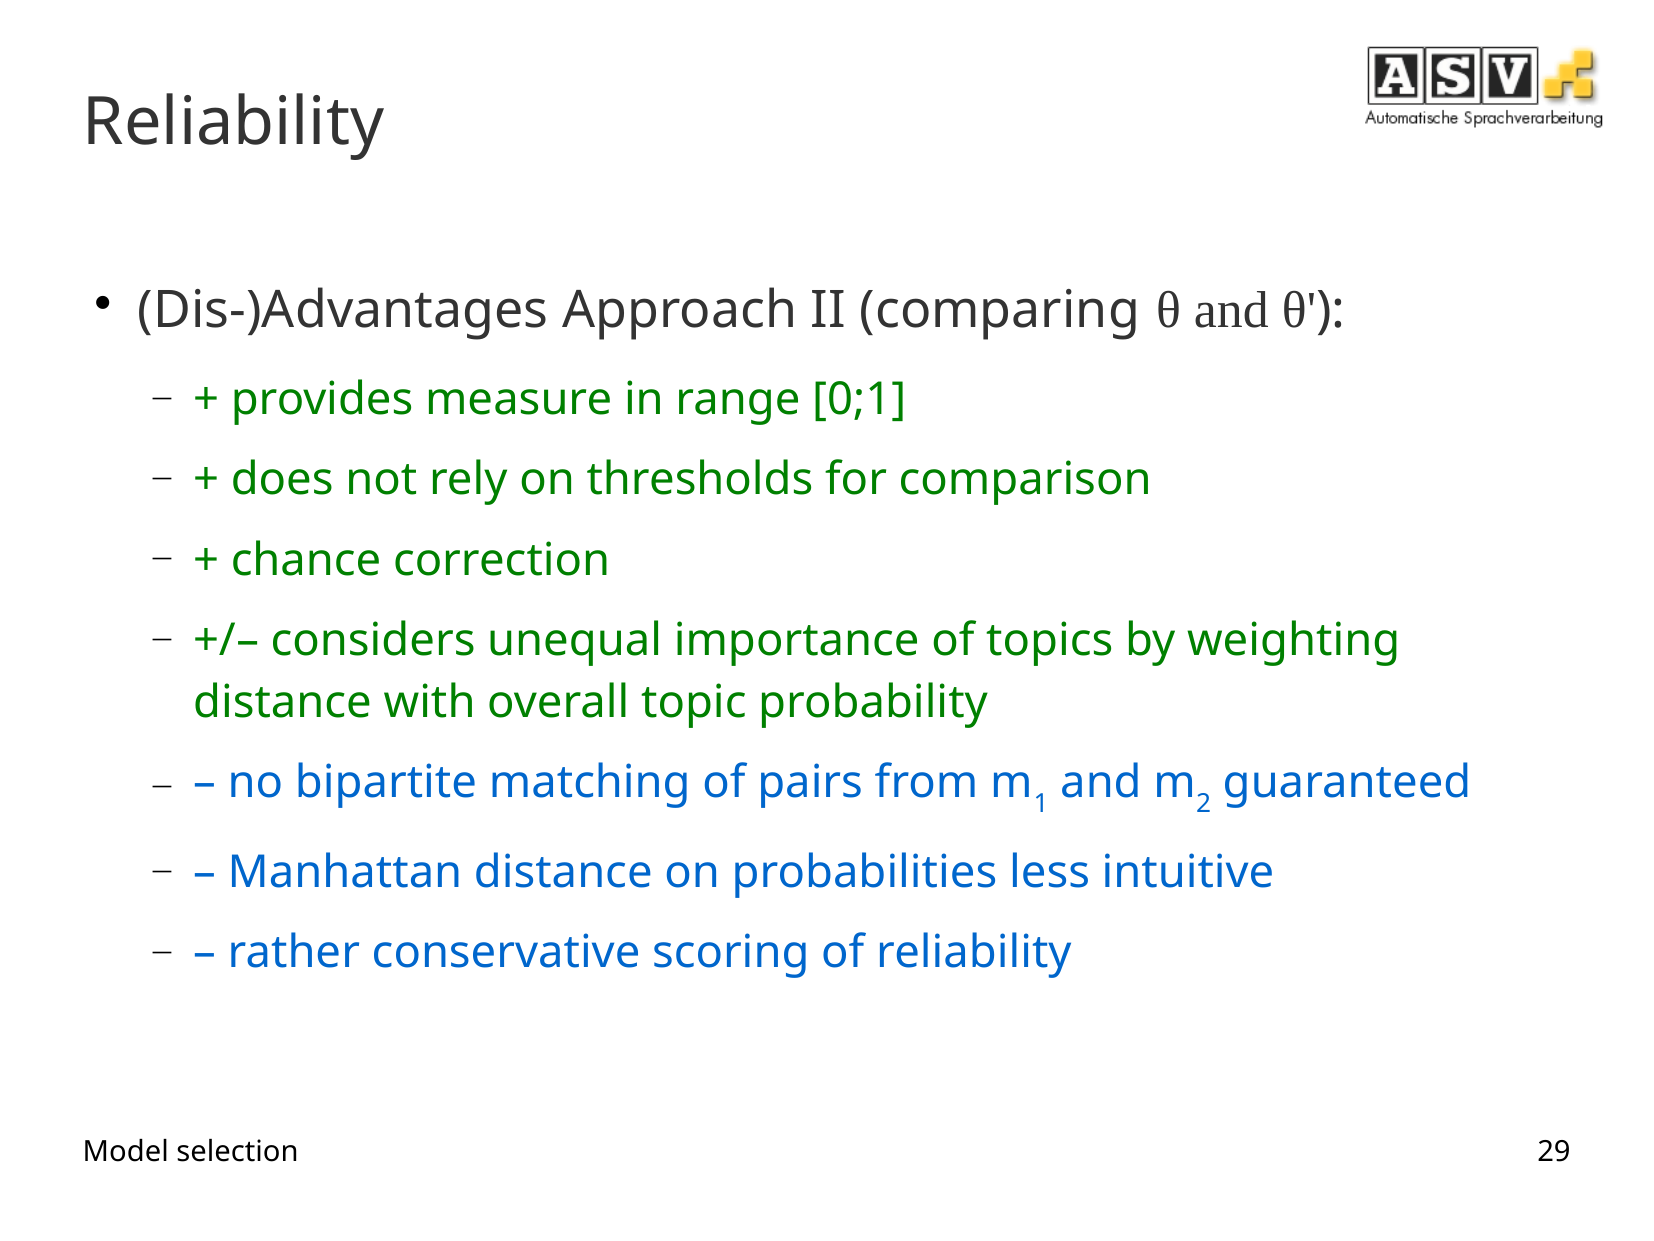

# Reliability
(Dis-)Advantages Approach II (comparing θ and θ'):
+ provides measure in range [0;1]
+ does not rely on thresholds for comparison
+ chance correction
+/– considers unequal importance of topics by weighting distance with overall topic probability
– no bipartite matching of pairs from m1 and m2 guaranteed
– Manhattan distance on probabilities less intuitive
– rather conservative scoring of reliability
Model selection
29